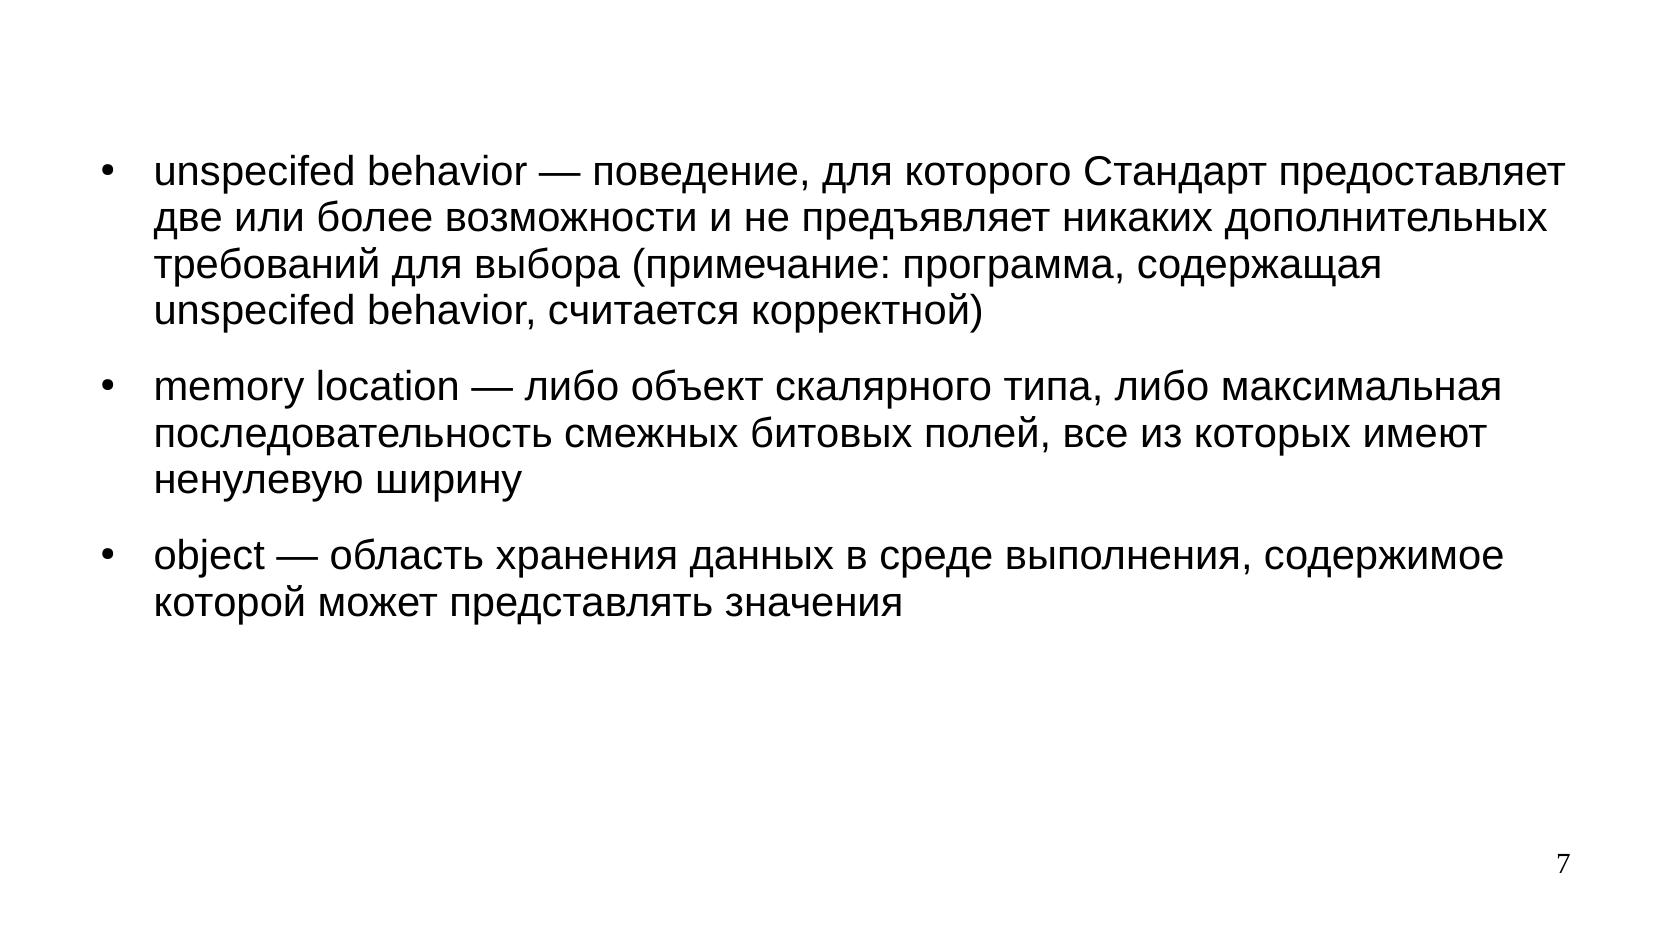

# unspecifed behavior — поведение, для которого Стандарт предоставляет две или более возможности и не предъявляет никаких дополнительных требований для выбора (примечание: программа, содержащая unspecifed behavior, считается корректной)
memory location — либо объект скалярного типа, либо максимальная последовательность смежных битовых полей, все из которых имеют ненулевую ширину
object — область хранения данных в среде выполнения, содержимое которой может представлять значения
7